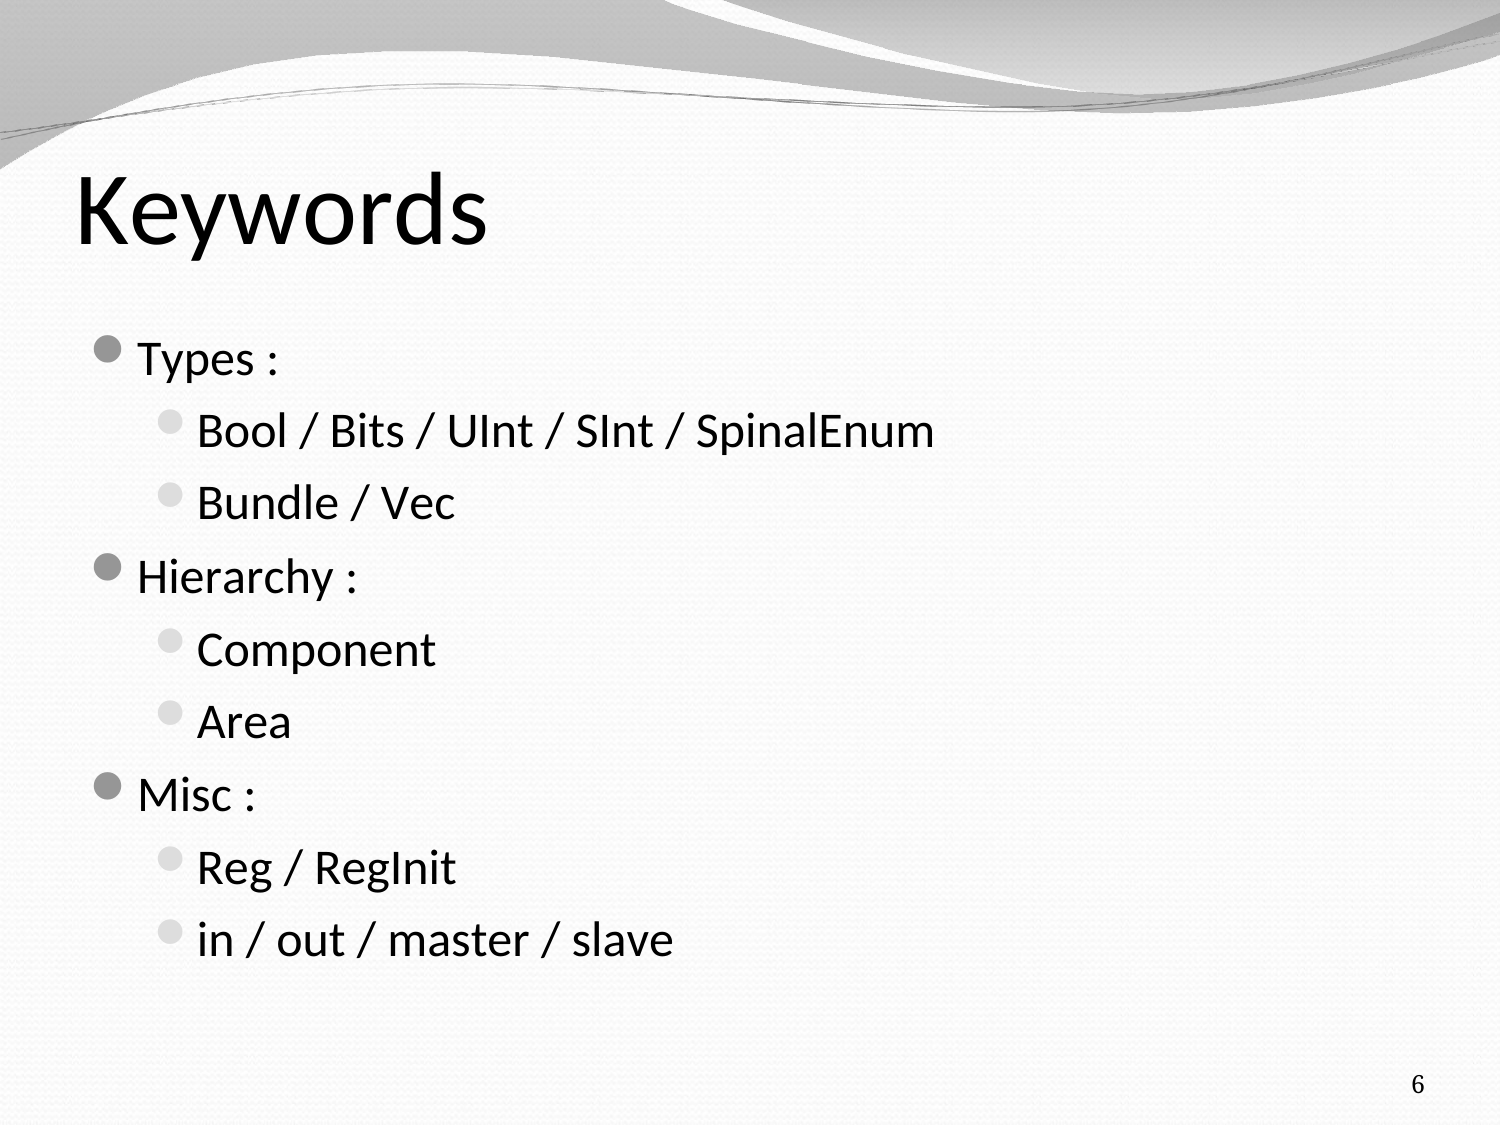

Keywords
# Types :
Bool / Bits / UInt / SInt / SpinalEnum
Bundle / Vec
Hierarchy :
Component
Area
Misc :
Reg / RegInit
in / out / master / slave